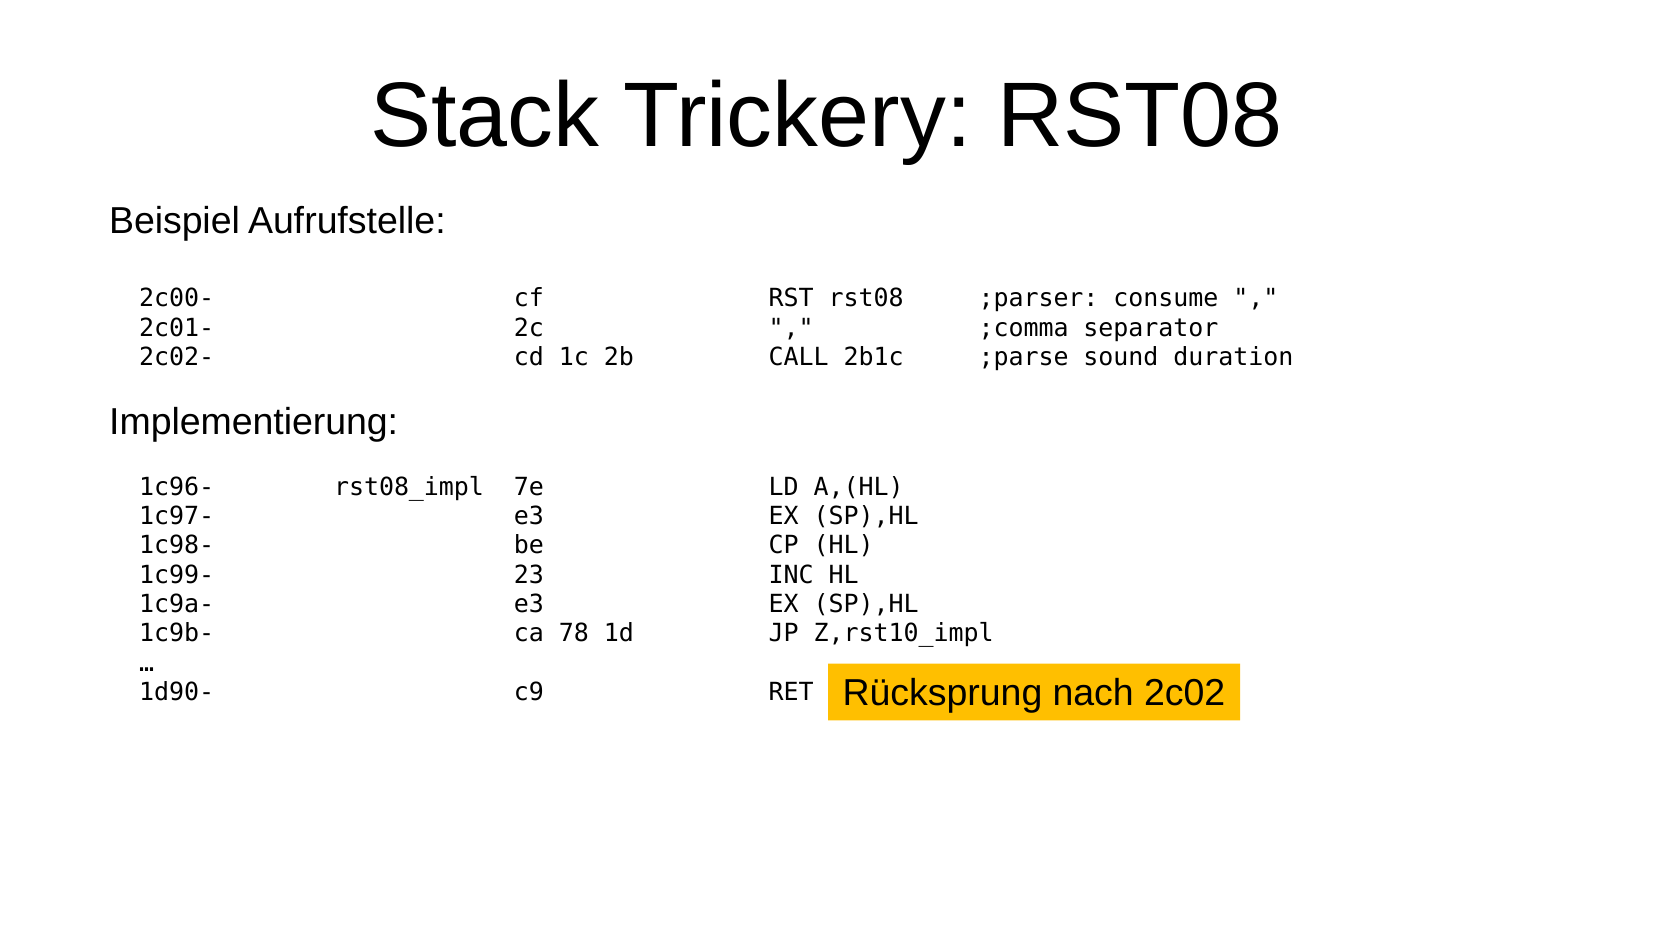

# Stack Trickery: RST08
Beispiel Aufrufstelle:
 2c00- cf RST rst08 ;parser: consume ","
 2c01- 2c "," ;comma separator
 2c02- cd 1c 2b CALL 2b1c ;parse sound duration
Implementierung:
 1c96- rst08_impl 7e LD A,(HL)
 1c97- e3 EX (SP),HL
 1c98- be CP (HL)
 1c99- 23 INC HL
 1c9a- e3 EX (SP),HL
 1c9b- ca 78 1d JP Z,rst10_impl
 …
 1d90- c9 RET
Rücksprung nach 2c02